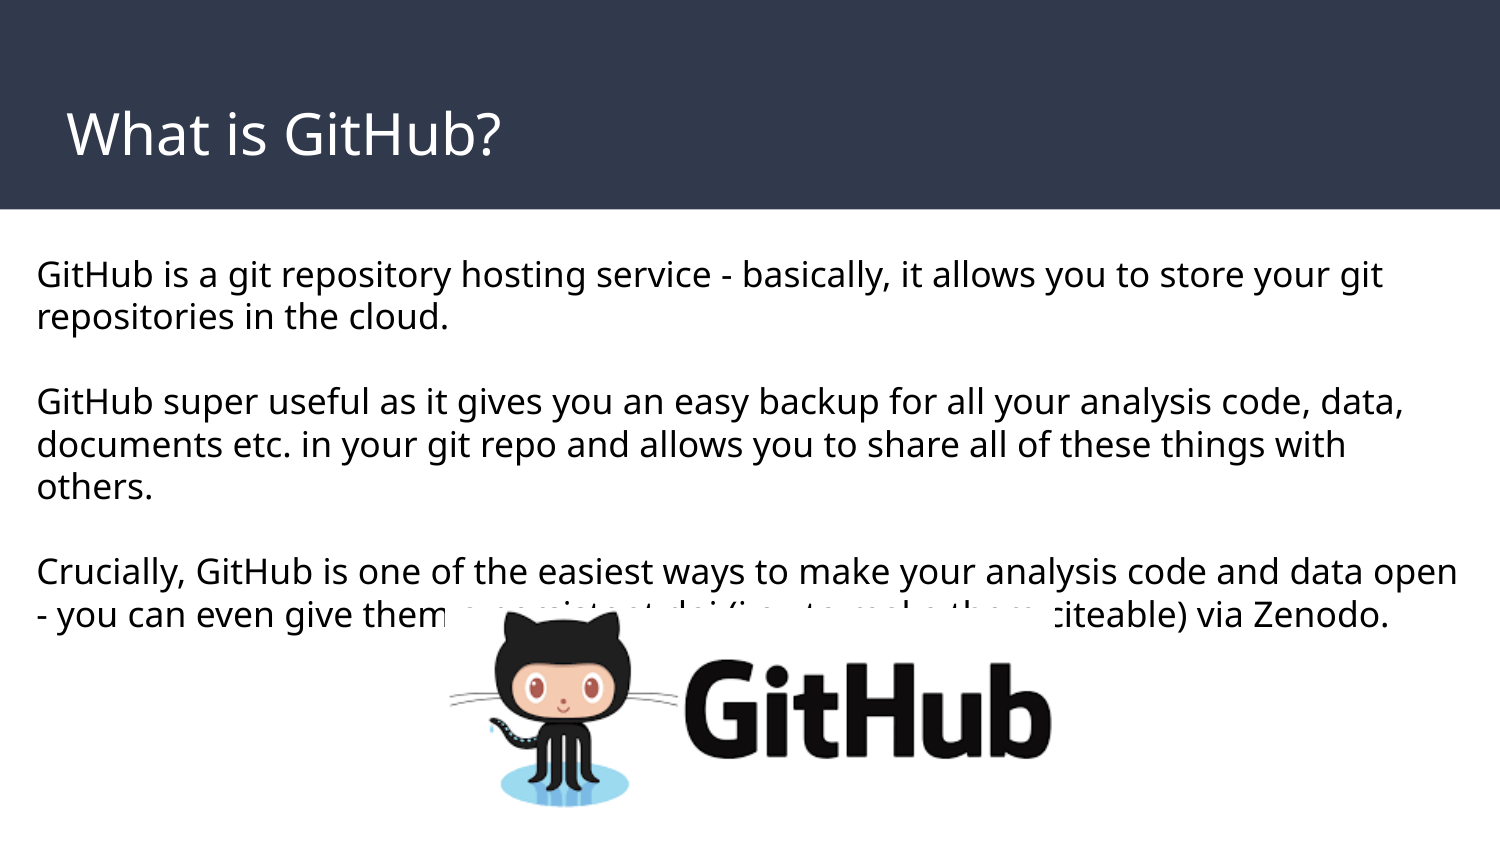

# What is GitHub?
GitHub is a git repository hosting service - basically, it allows you to store your git repositories in the cloud.
GitHub super useful as it gives you an easy backup for all your analysis code, data, documents etc. in your git repo and allows you to share all of these things with others.
Crucially, GitHub is one of the easiest ways to make your analysis code and data open - you can even give them a persistent doi (i.e., to make them citeable) via Zenodo.